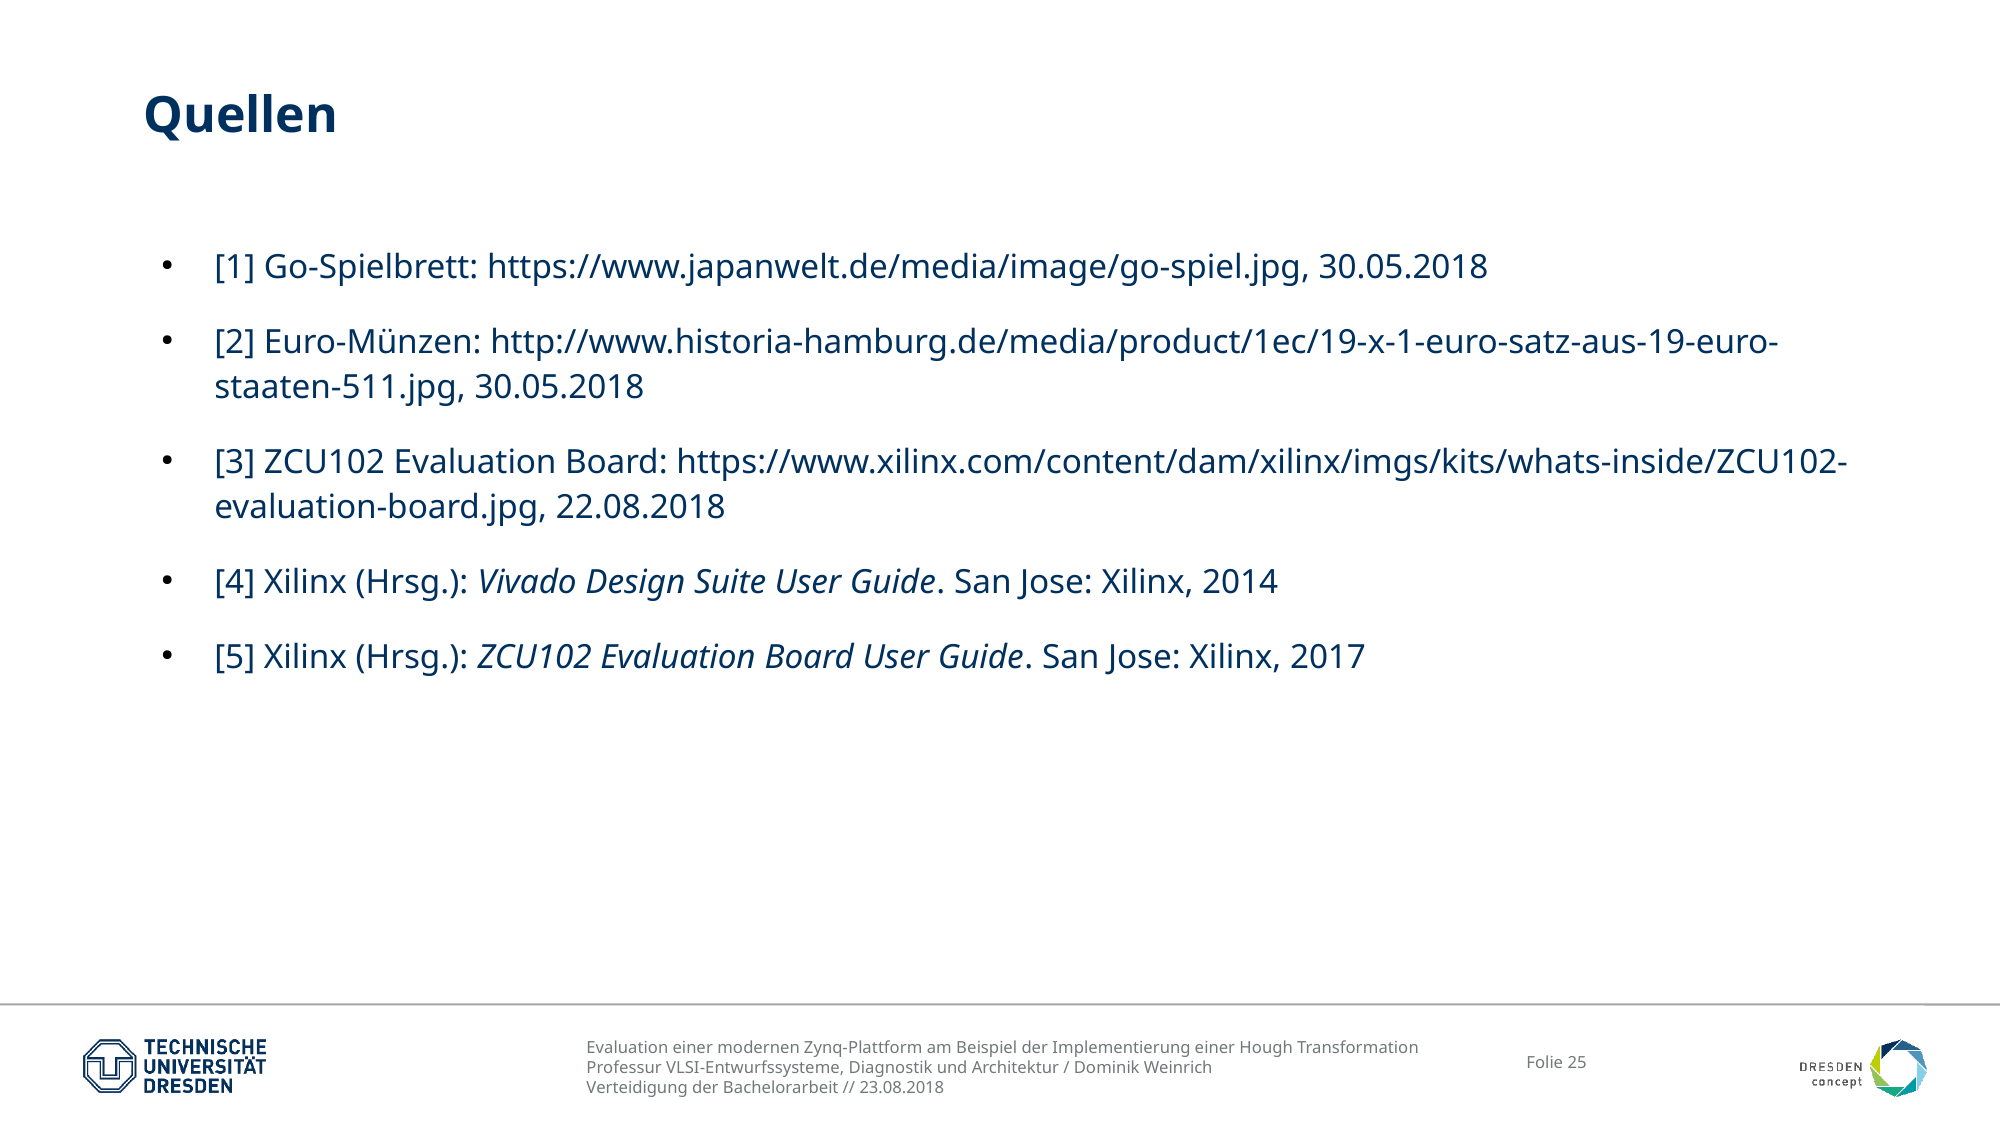

# Quellen
[1] Go-Spielbrett: https://www.japanwelt.de/media/image/go-spiel.jpg, 30.05.2018
[2] Euro-Münzen: http://www.historia-hamburg.de/media/product/1ec/19-x-1-euro-satz-aus-19-euro-staaten-511.jpg, 30.05.2018
[3] ZCU102 Evaluation Board: https://www.xilinx.com/content/dam/xilinx/imgs/kits/whats-inside/ZCU102-evaluation-board.jpg, 22.08.2018
[4] Xilinx (Hrsg.): Vivado Design Suite User Guide. San Jose: Xilinx, 2014
[5] Xilinx (Hrsg.): ZCU102 Evaluation Board User Guide. San Jose: Xilinx, 2017